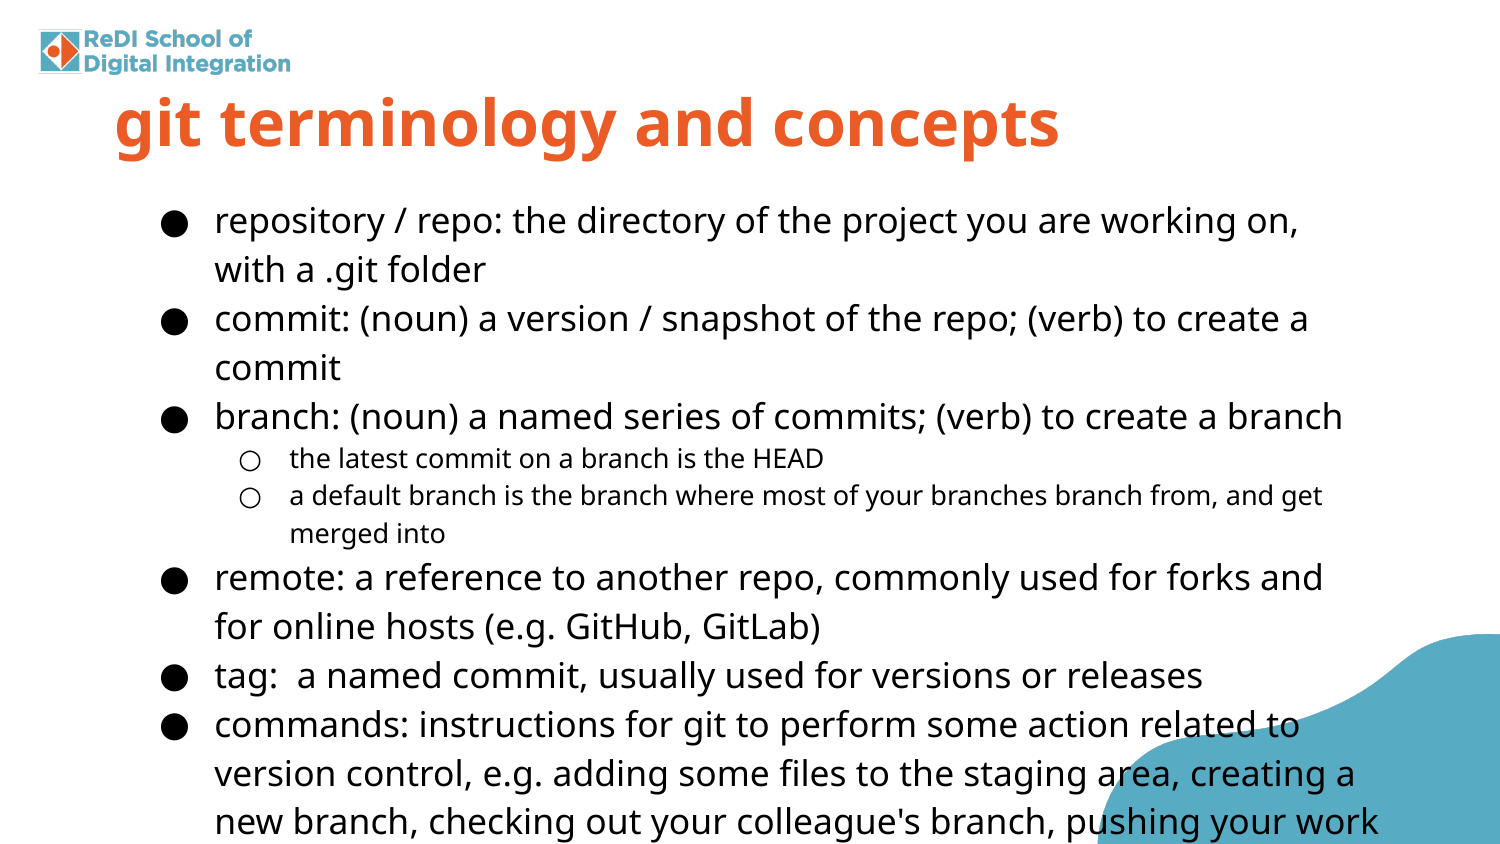

git terminology and concepts
repository / repo: the directory of the project you are working on, with a .git folder
commit: (noun) a version / snapshot of the repo; (verb) to create a commit
branch: (noun) a named series of commits; (verb) to create a branch
the latest commit on a branch is the HEAD
a default branch is the branch where most of your branches branch from, and get merged into
remote: a reference to another repo, commonly used for forks and for online hosts (e.g. GitHub, GitLab)
tag: a named commit, usually used for versions or releases
commands: instructions for git to perform some action related to version control, e.g. adding some files to the staging area, creating a new branch, checking out your colleague's branch, pushing your work to an online remote